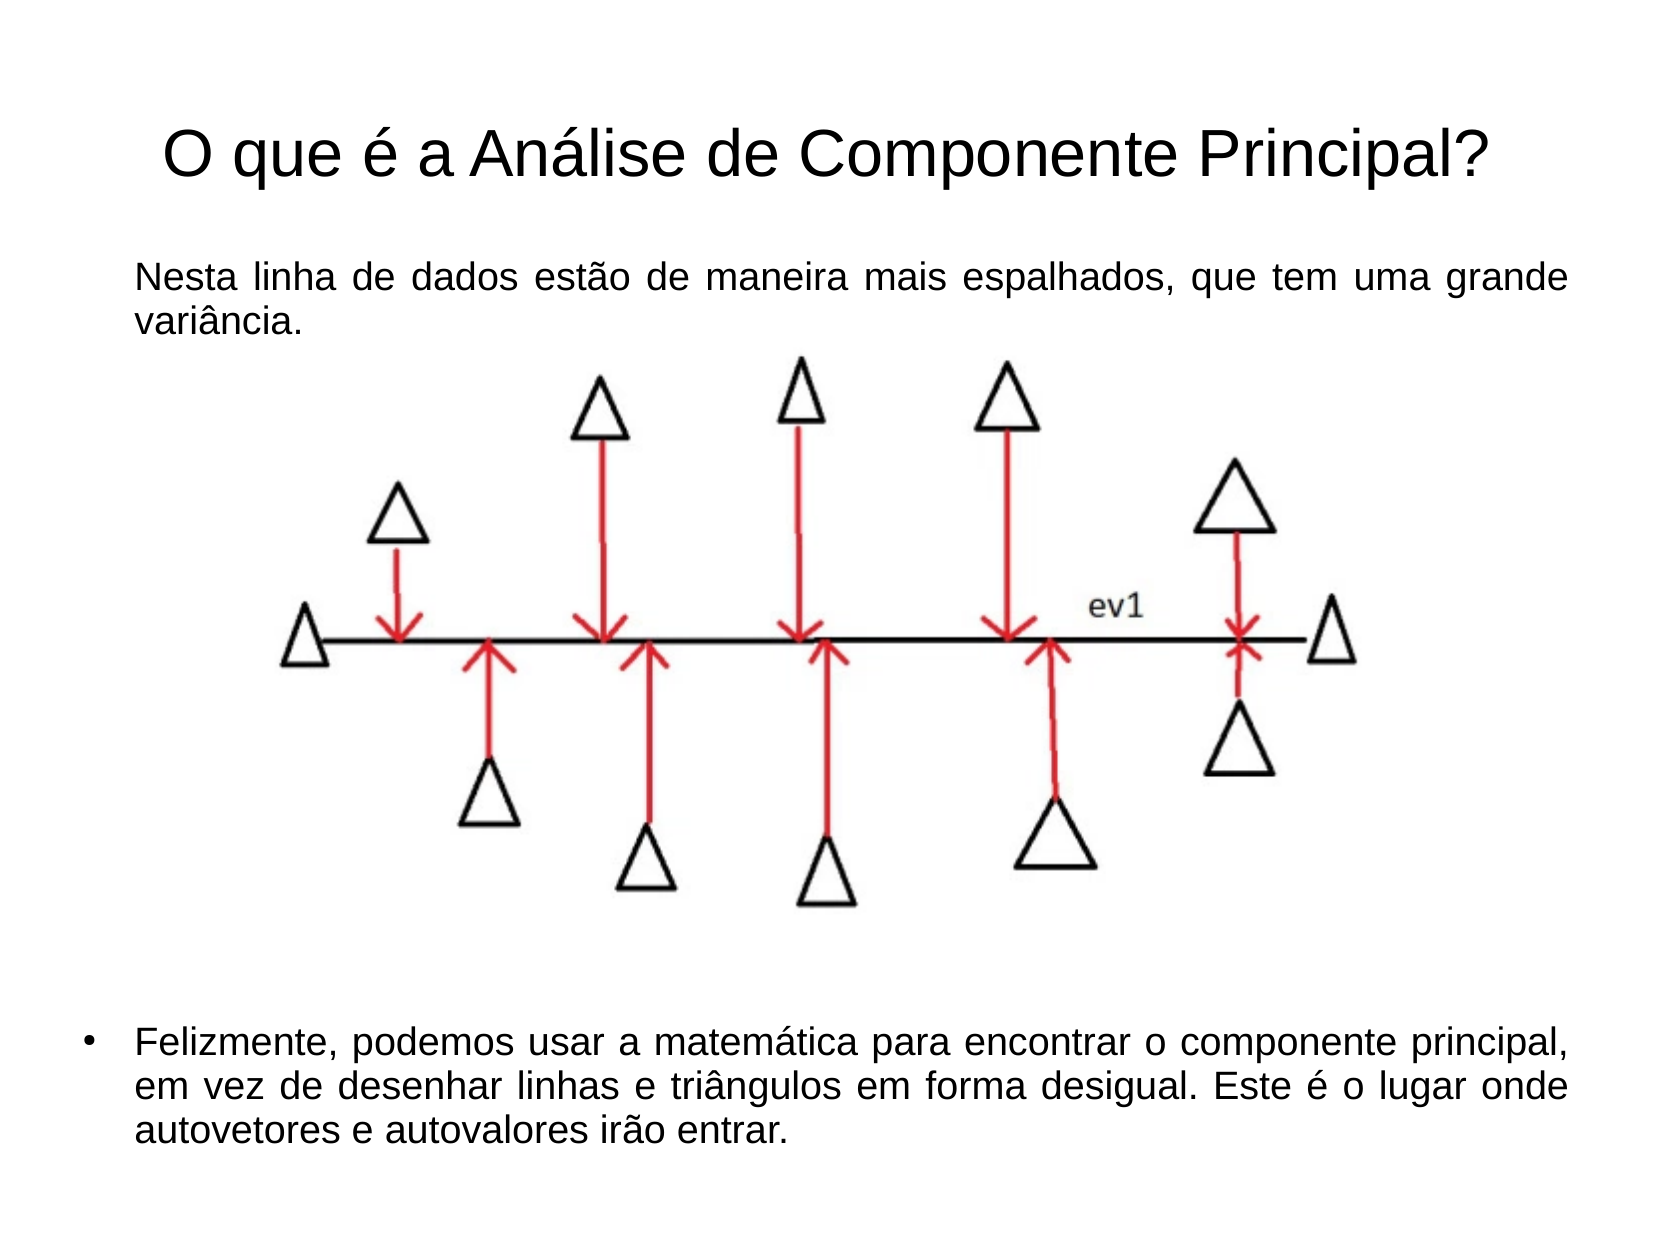

# O que é a Análise de Componente Principal?
Nesta linha de dados estão de maneira mais espalhados, que tem uma grande variância.
Felizmente, podemos usar a matemática para encontrar o componente principal, em vez de desenhar linhas e triângulos em forma desigual. Este é o lugar onde autovetores e autovalores irão entrar.